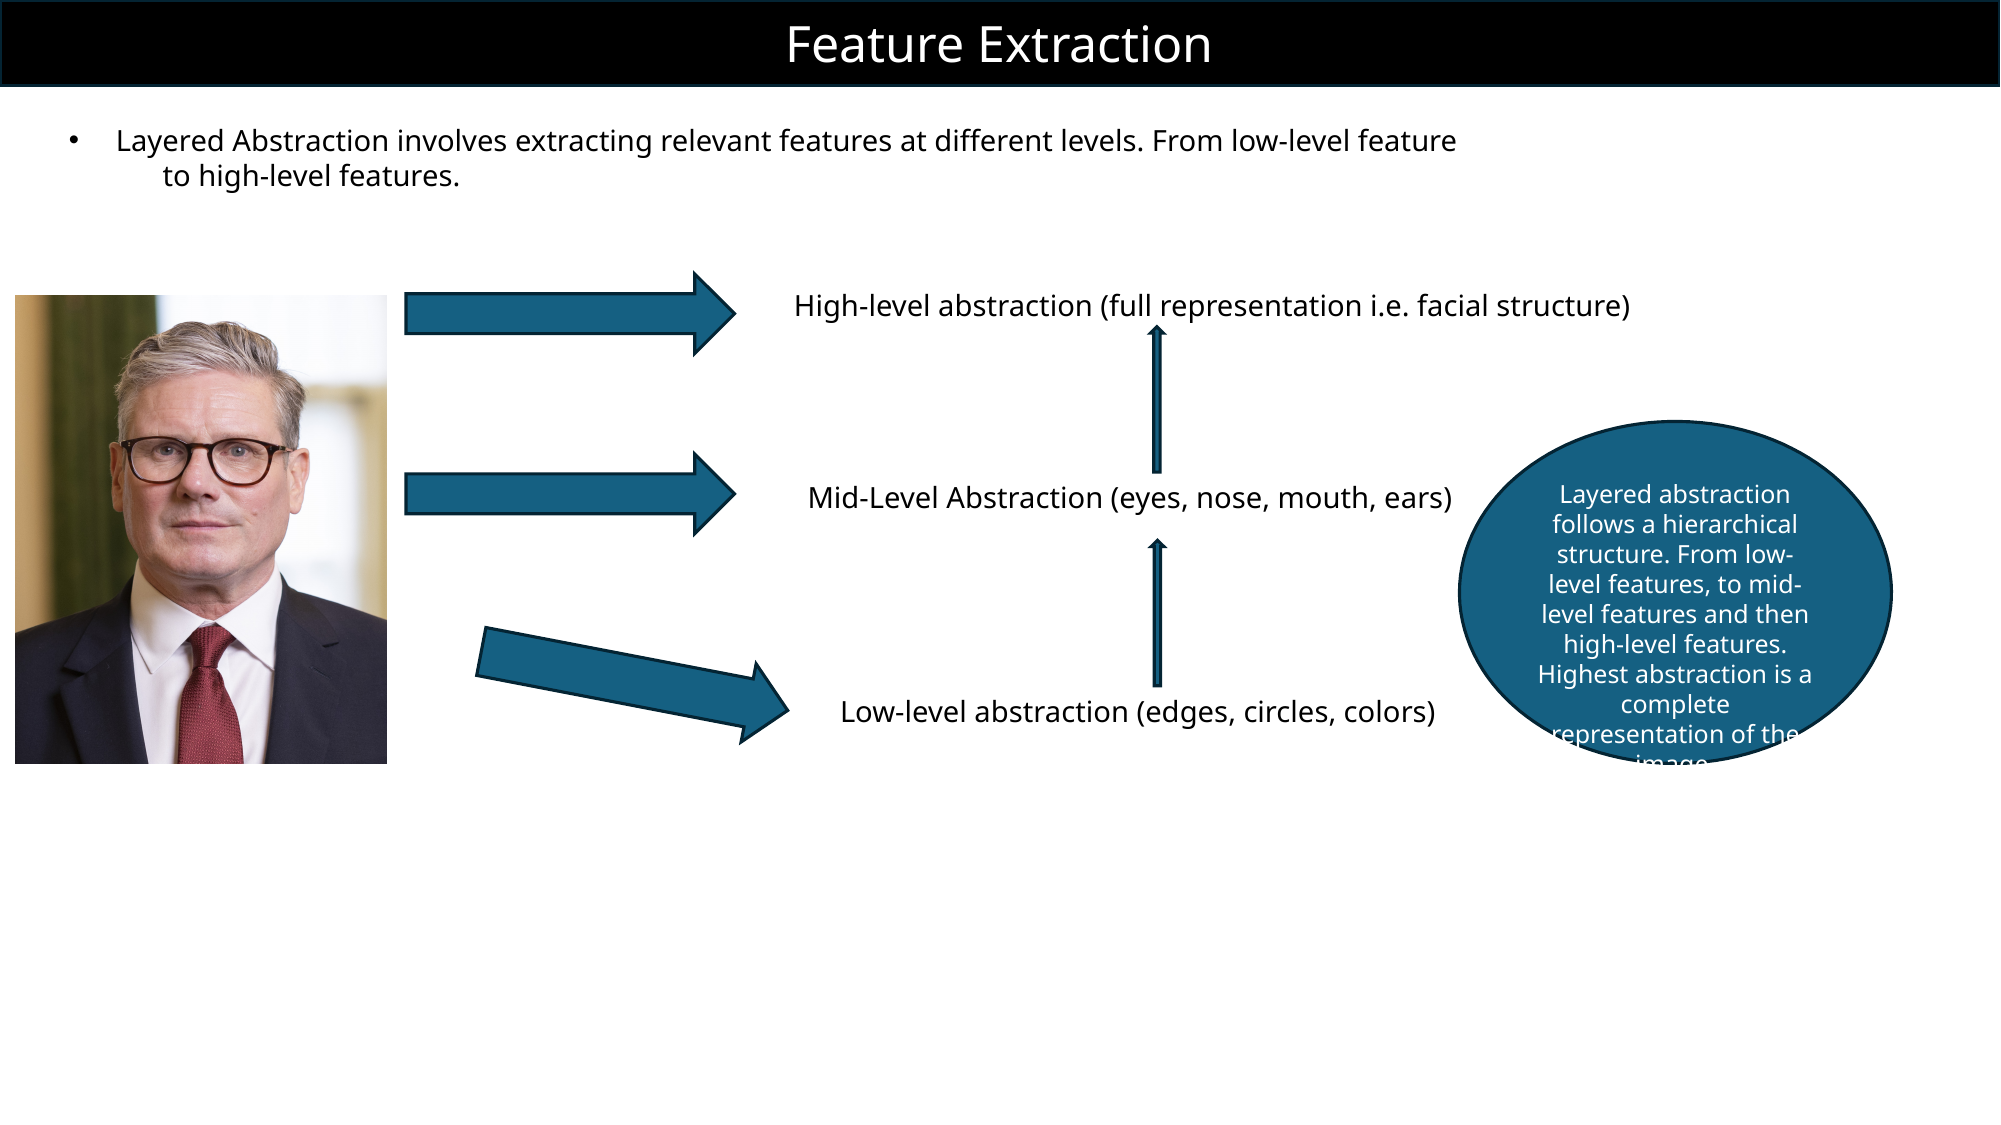

Feature Extraction
Layered Abstraction involves extracting relevant features at different levels. From low-level feature to high-level features.
High-level abstraction (full representation i.e. facial structure)
Layered abstraction follows a hierarchical structure. From low-level features, to mid-level features and then high-level features. Highest abstraction is a complete representation of the image.
Mid-Level Abstraction (eyes, nose, mouth, ears)
Low-level abstraction (edges, circles, colors)